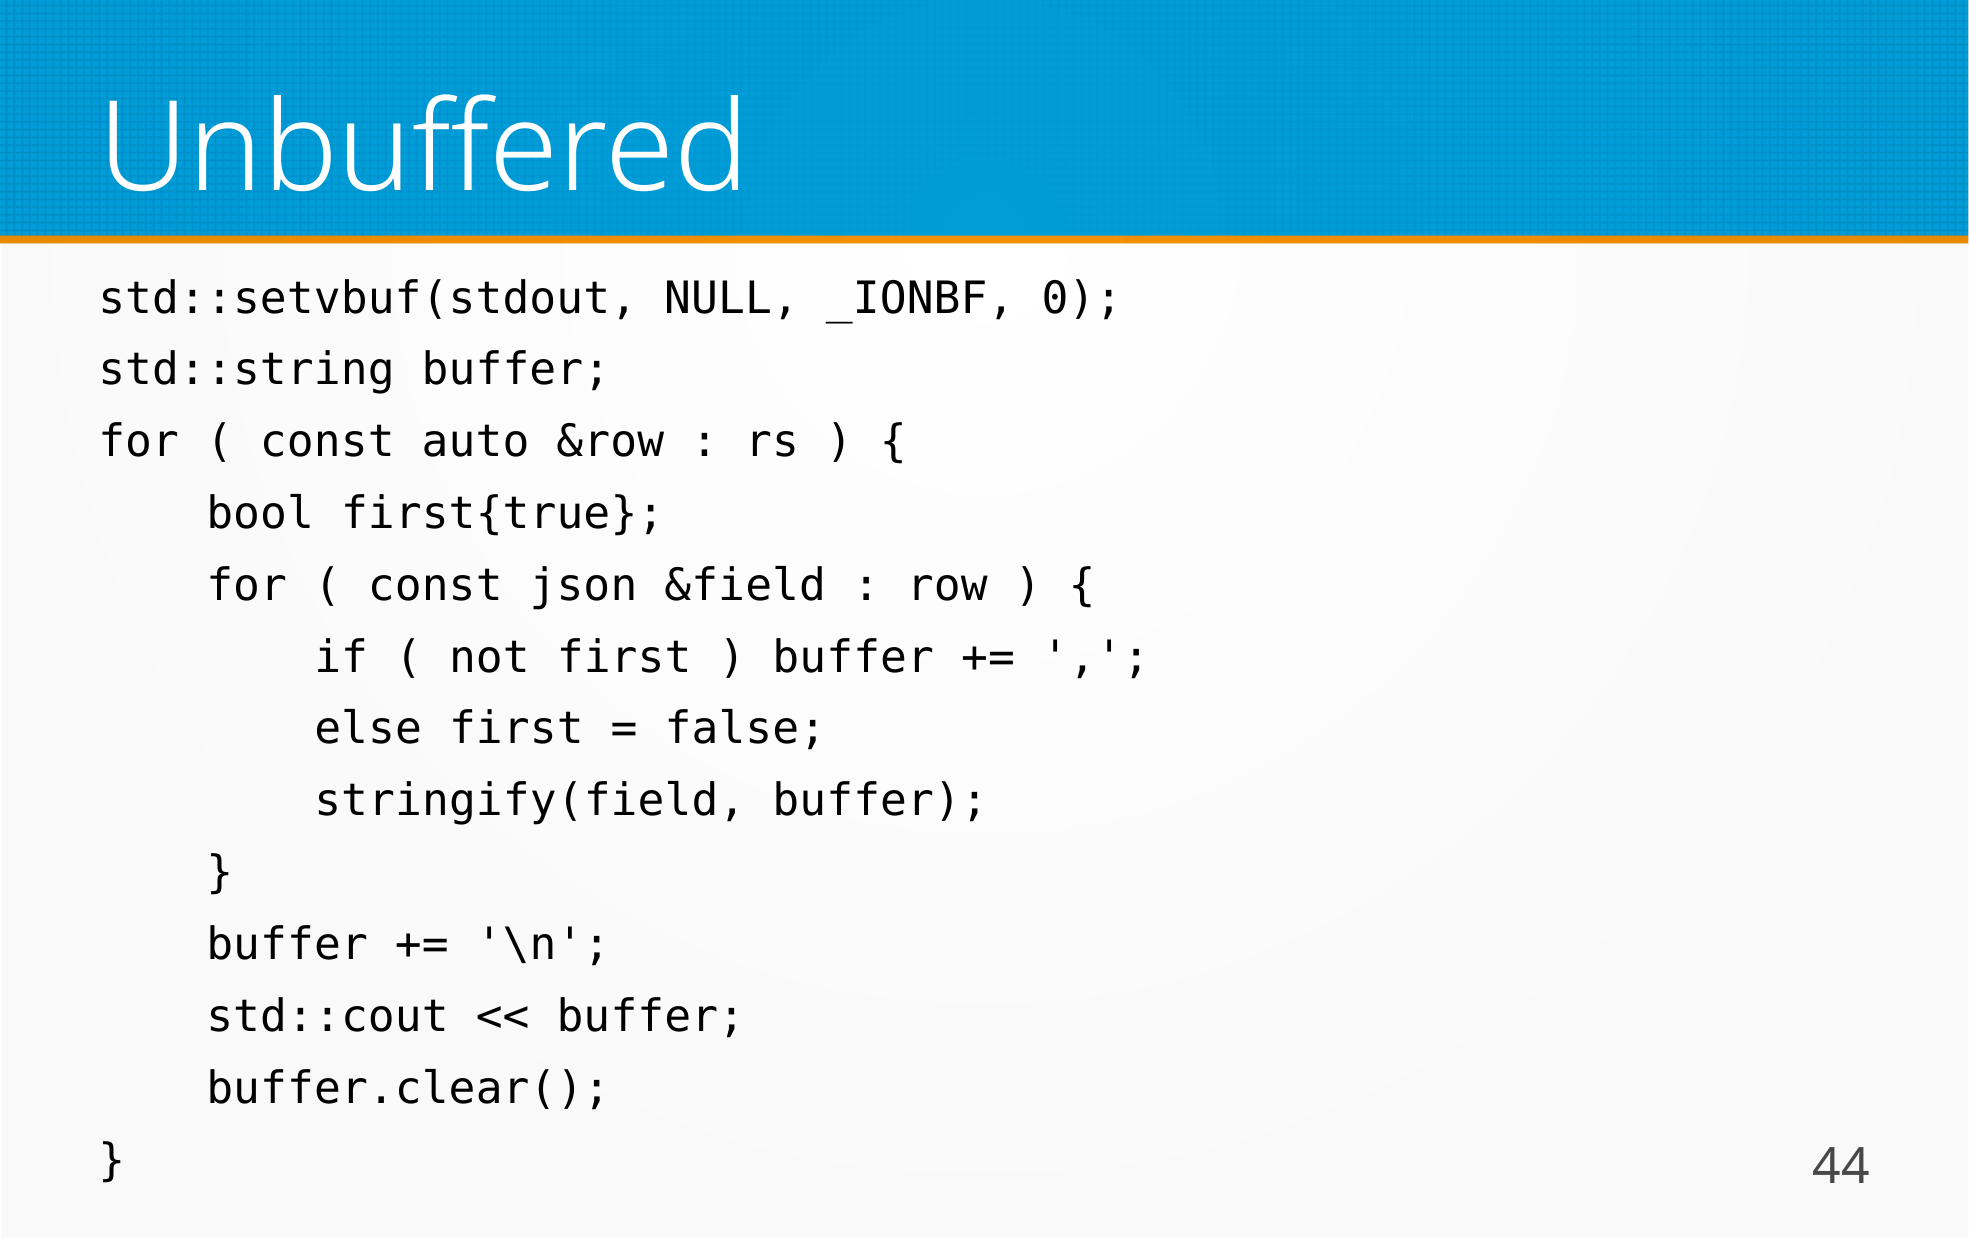

# Unbuffered
std::setvbuf(stdout, NULL, _IONBF, 0);
std::string buffer;
for ( const auto &row : rs ) {
 bool first{true};
 for ( const json &field : row ) {
 if ( not first ) buffer += ',';
 else first = false;
 stringify(field, buffer);
 }
 buffer += '\n';
 std::cout << buffer;
 buffer.clear();
}
44